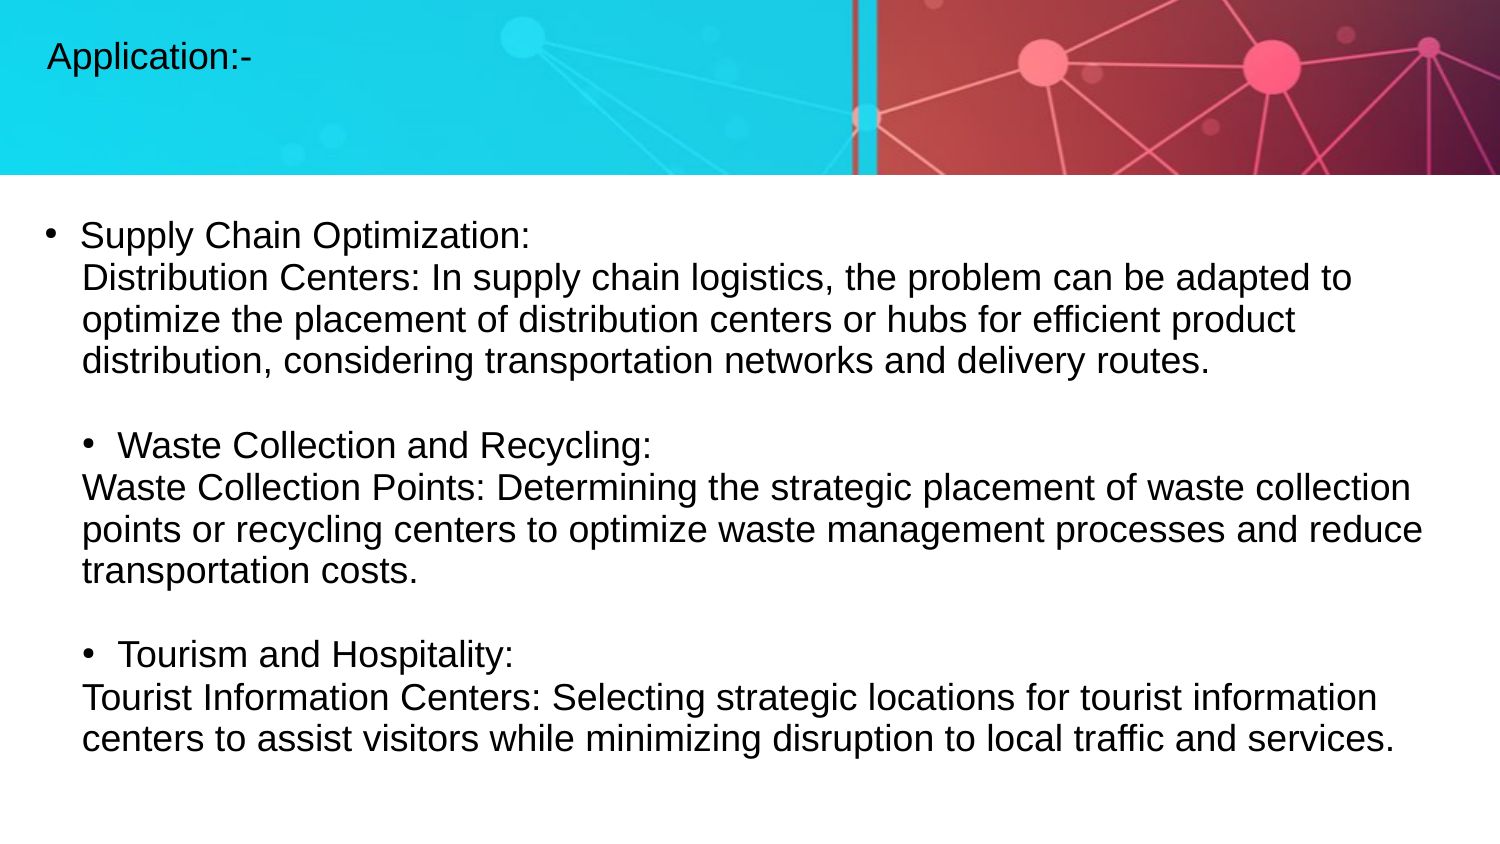

Application:-
Supply Chain Optimization:
Distribution Centers: In supply chain logistics, the problem can be adapted to optimize the placement of distribution centers or hubs for efficient product distribution, considering transportation networks and delivery routes.
Waste Collection and Recycling:
Waste Collection Points: Determining the strategic placement of waste collection points or recycling centers to optimize waste management processes and reduce transportation costs.
Tourism and Hospitality:
Tourist Information Centers: Selecting strategic locations for tourist information centers to assist visitors while minimizing disruption to local traffic and services.